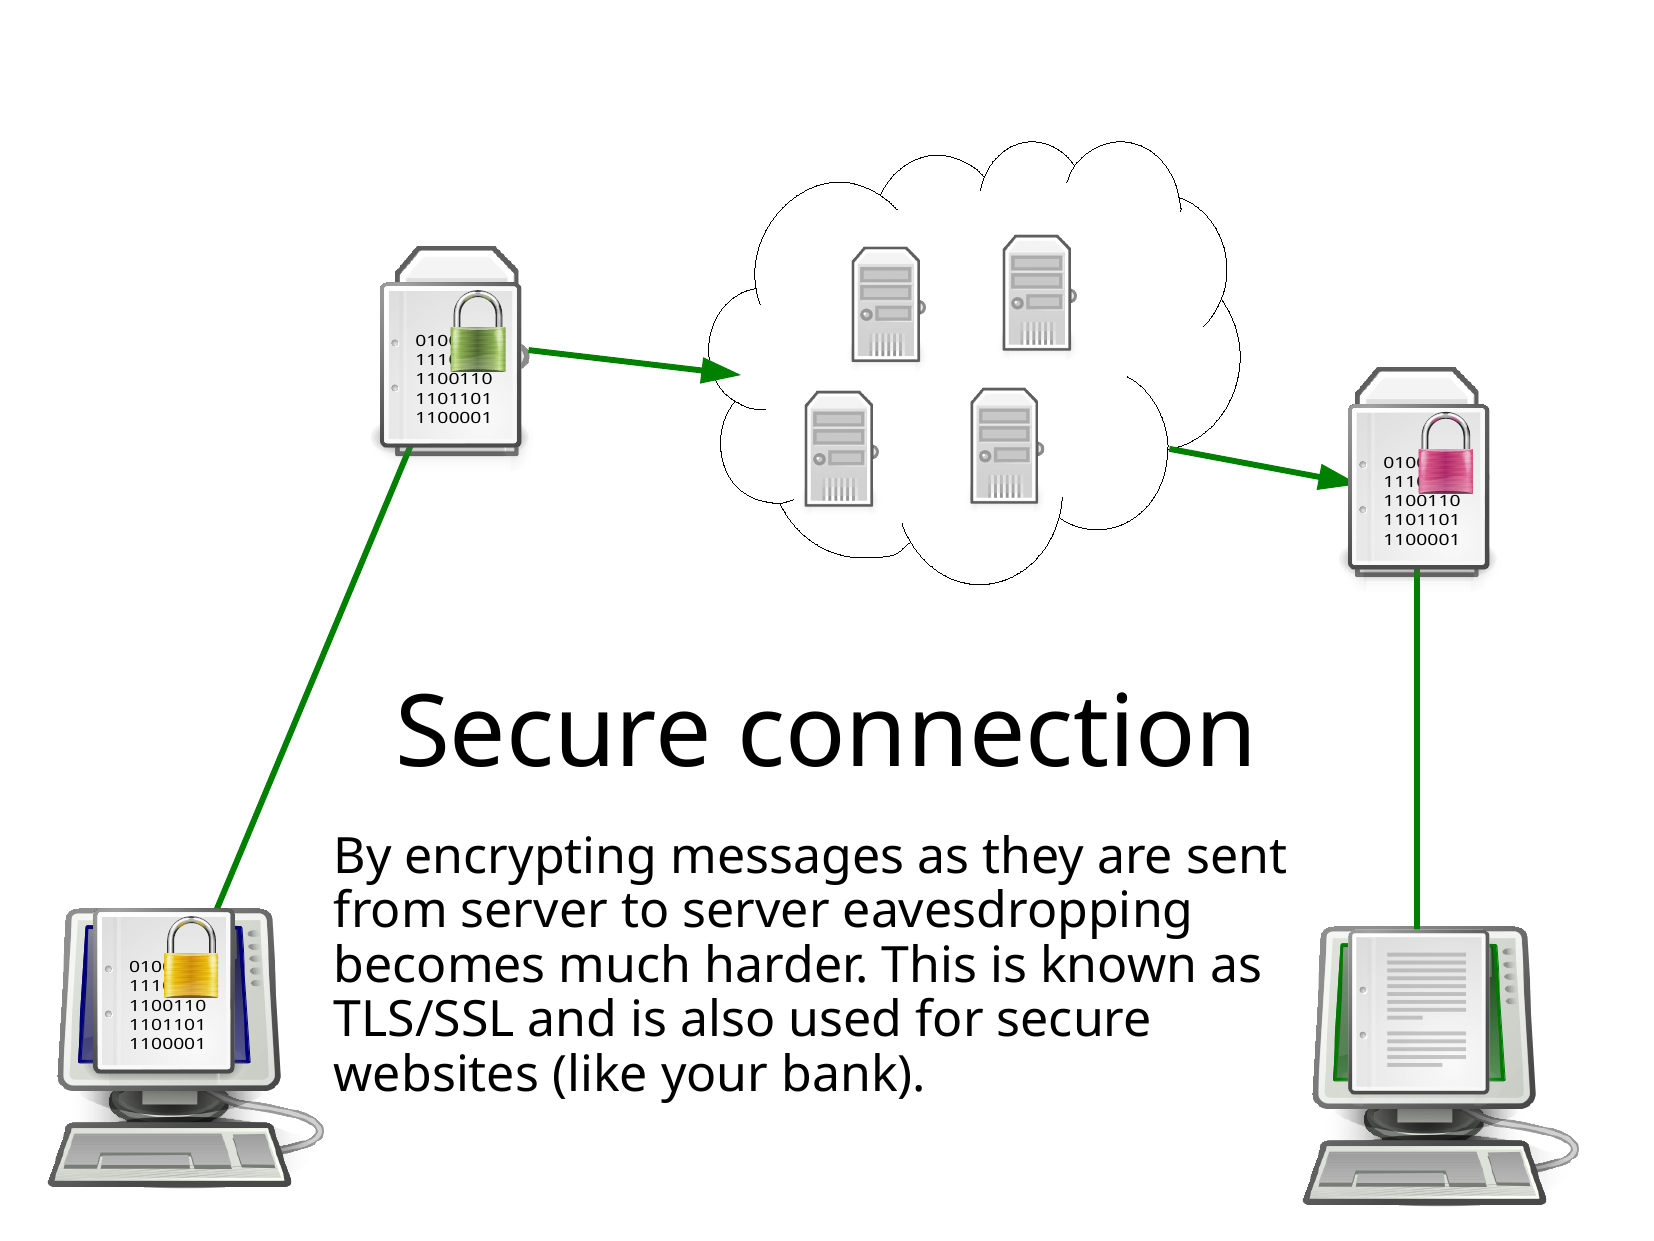

Secure connection
By encrypting messages as they are sent from server to server eavesdropping becomes much harder. This is known as TLS/SSL and is also used for secure websites (like your bank).